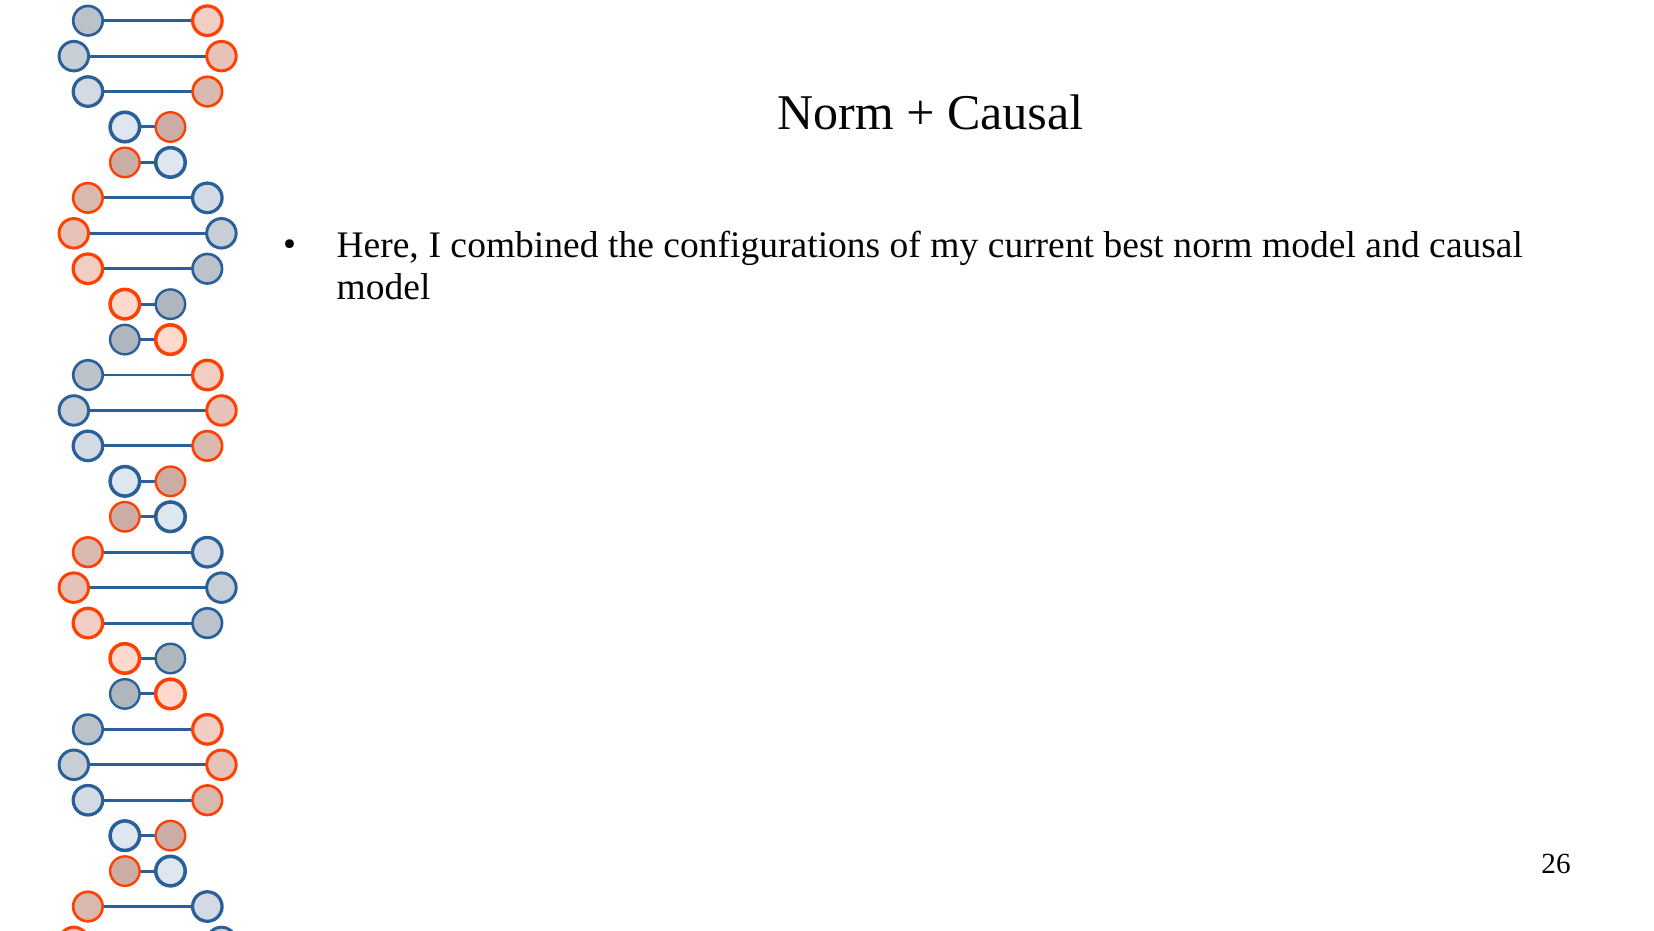

# Norm + Causal
Here, I combined the configurations of my current best norm model and causal model
26